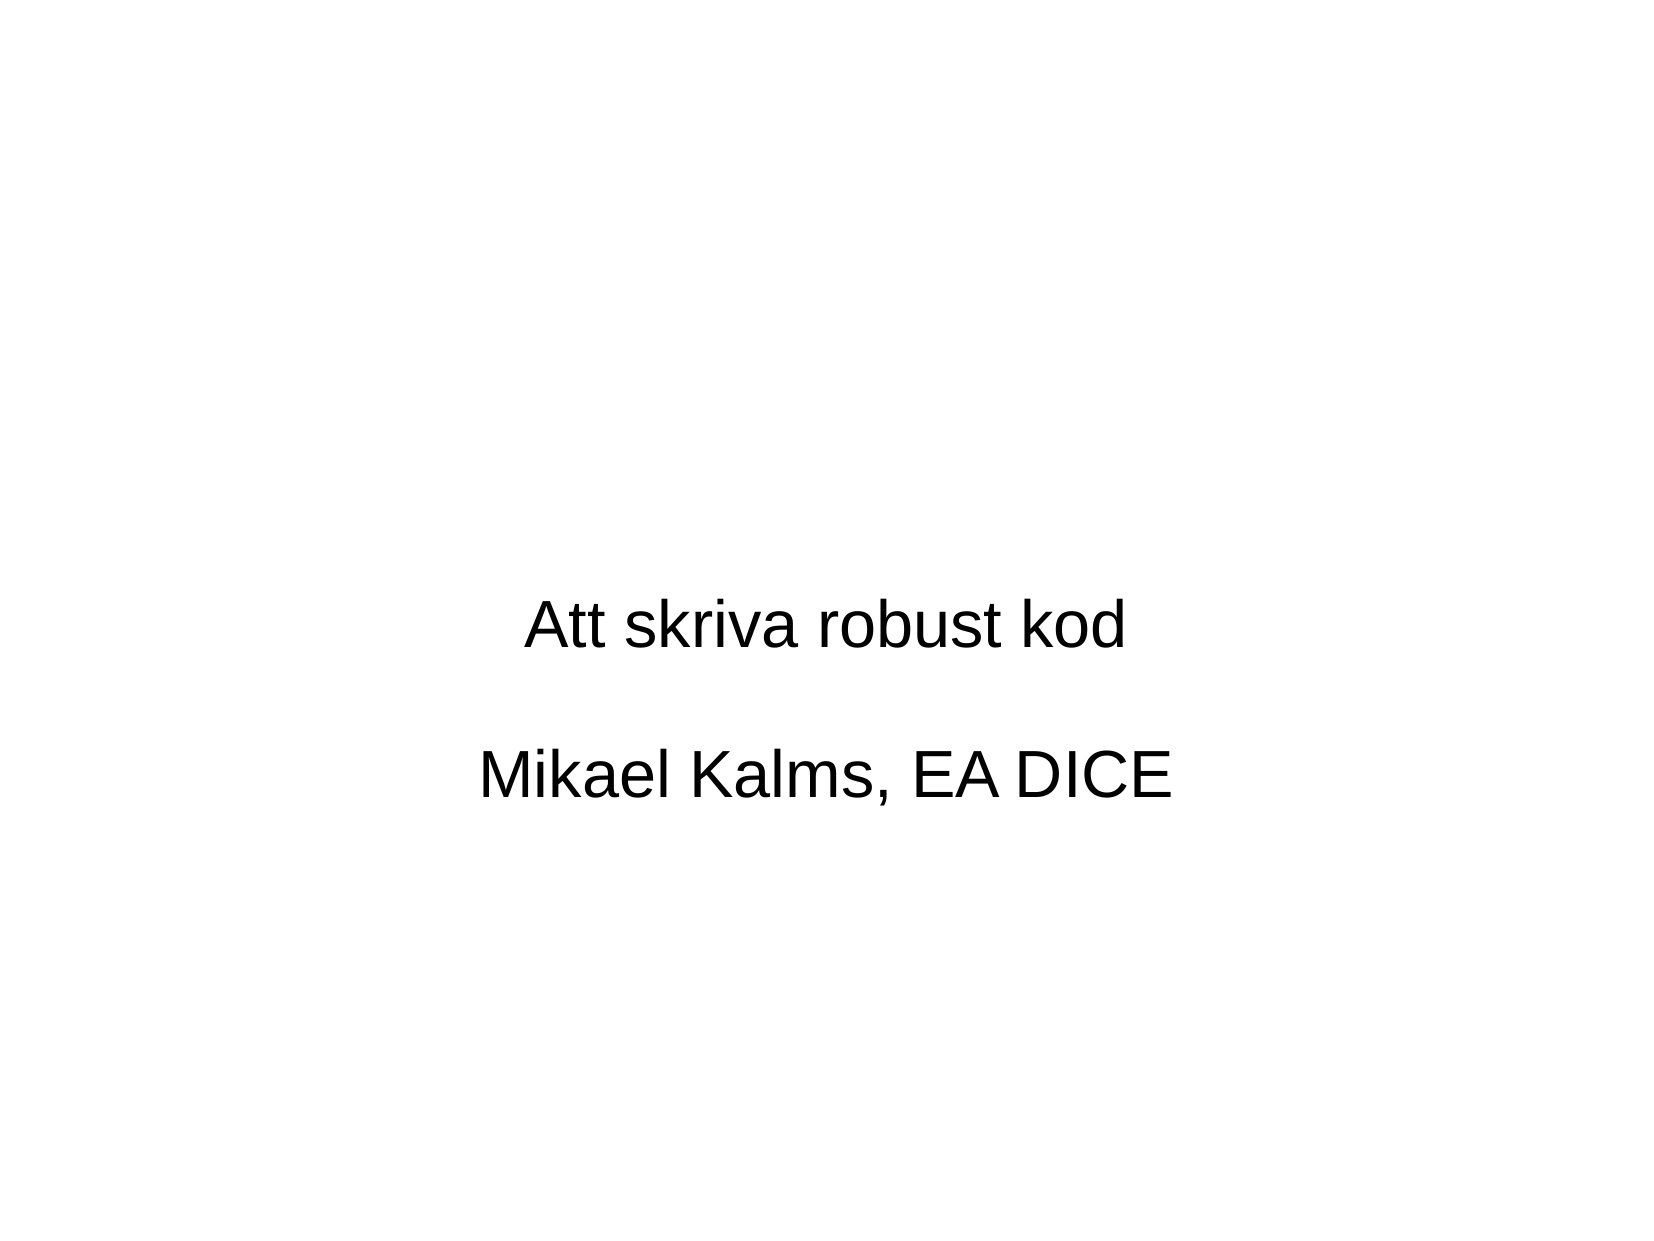

#
Att skriva robust kod
Mikael Kalms, EA DICE